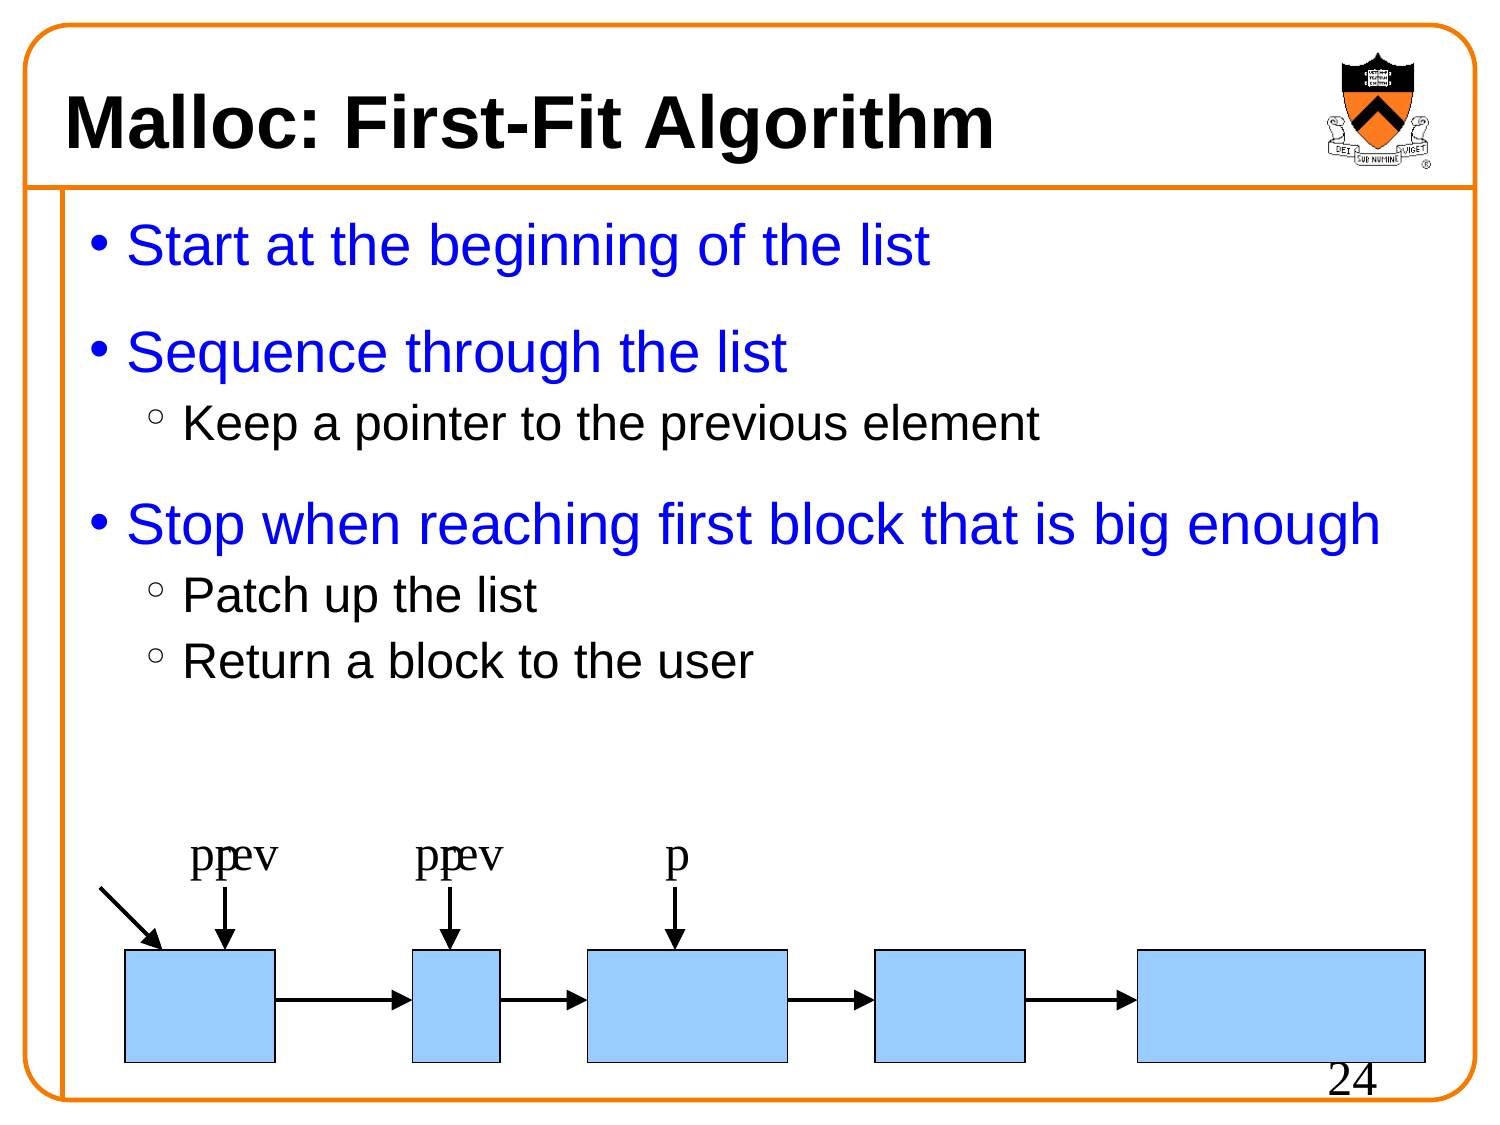

# Malloc: First-Fit Algorithm
Start at the beginning of the list
Sequence through the list
Keep a pointer to the previous element
Stop when reaching first block that is big enough
Patch up the list
Return a block to the user
prev
p
prev
p
p
24